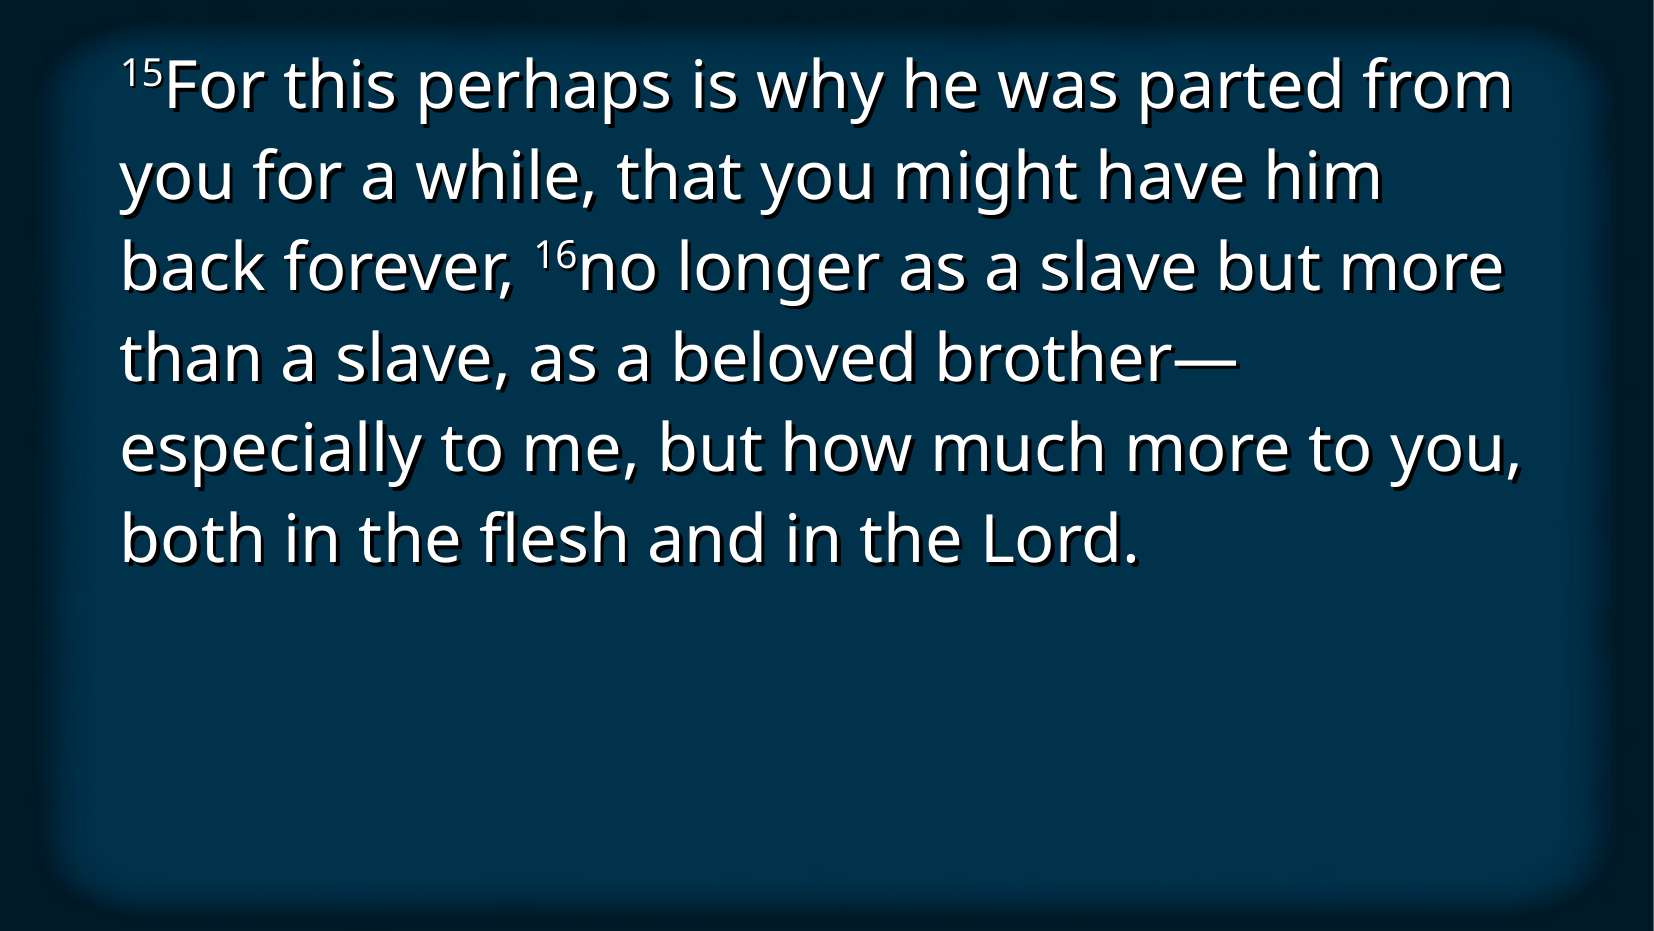

15For this perhaps is why he was parted from you for a while, that you might have him back forever, 16no longer as a slave but more than a slave, as a beloved brother—especially to me, but how much more to you, both in the flesh and in the Lord.